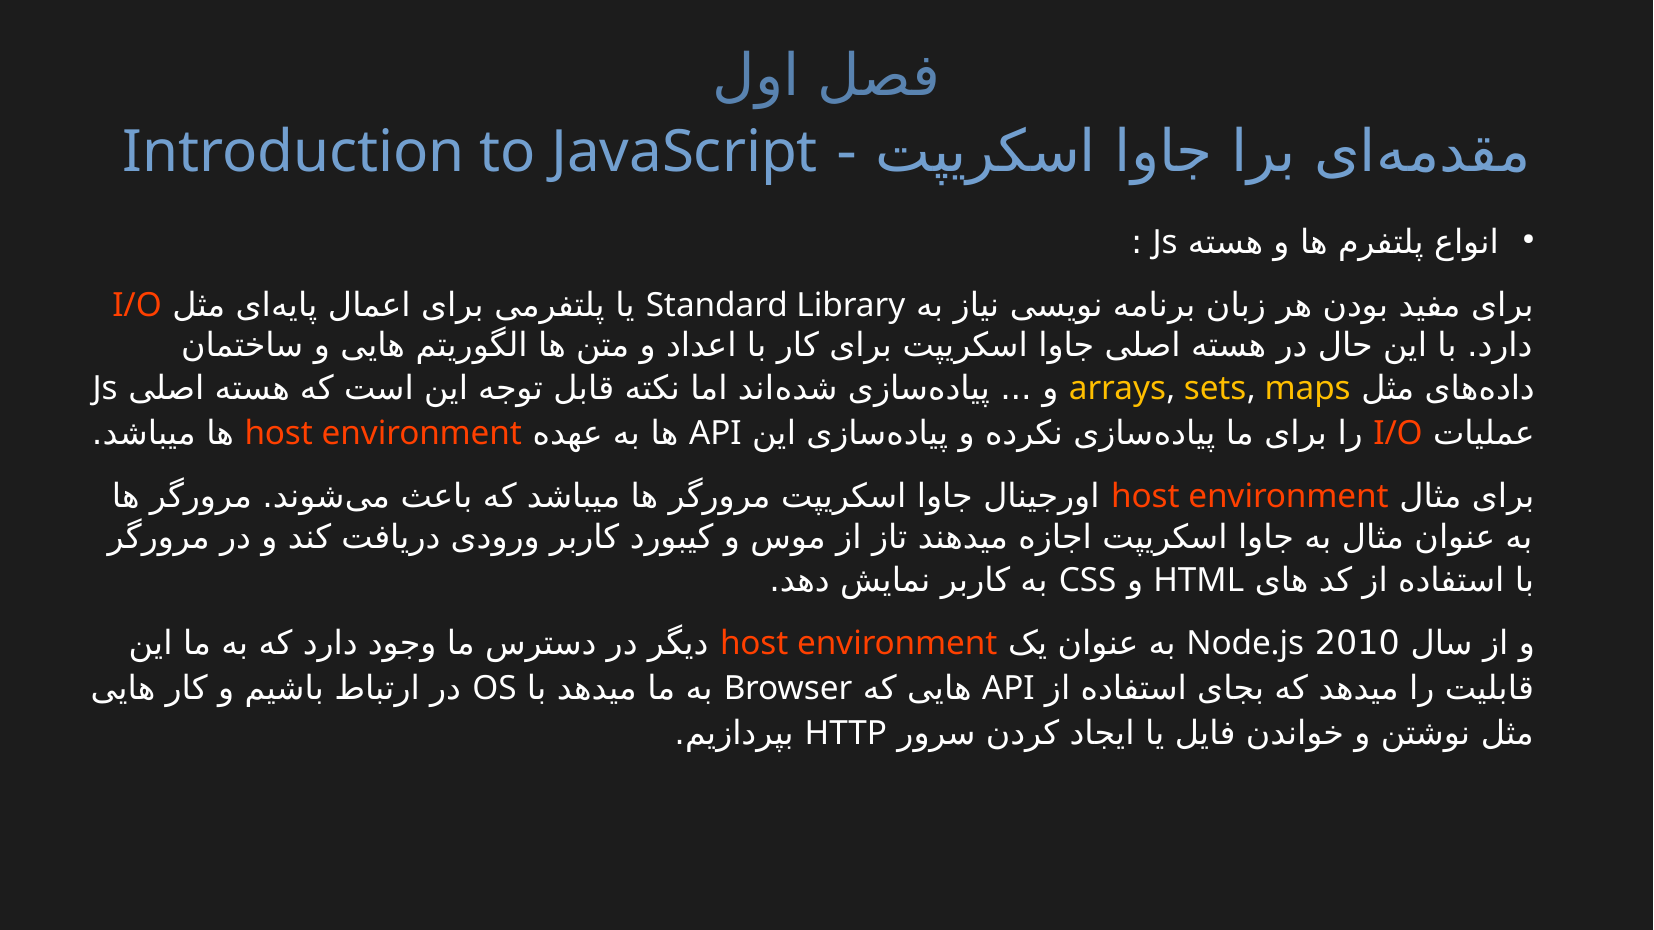

# فصل اول مقدمه‌ای برا جاوا اسکریپت - Introduction to JavaScript
انواع پلتفرم ها و هسته Js :
برای مفید بودن هر زبان برنامه نویسی نیاز به Standard Library یا پلتفرمی برای اعمال پایه‌ای مثل I/O دارد. با این حال در هسته اصلی جاوا اسکریپت برای کار با اعداد و متن ها الگوریتم هایی و ساختمان داده‌های مثل arrays, sets, maps و ... پیاده‌سازی شده‌اند اما نکته قابل توجه این است که هسته اصلی Js عملیات I/O را برای ما پیاده‌سازی نکرده و پیاده‌سازی این API ها به عهده host environment ها میباشد.
برای مثال host environment اورجینال جاوا اسکریپت مرورگر ها میباشد که باعث می‌شوند. مرورگر ها به عنوان مثال به جاوا اسکریپت اجازه میدهند تاز از موس و کیبورد کاربر ورودی دریافت کند و در مرورگر با استفاده از کد های HTML و CSS به کاربر نمایش دهد.
و از سال 2010 Node.js به عنوان یک host environment دیگر در دسترس ما وجود دارد که به ما این قابلیت را میدهد که بجای استفاده از API هایی که Browser به ما میدهد با OS در ارتباط باشیم و کار هایی مثل نوشتن و خواندن فایل یا ایجاد کردن سرور HTTP بپردازیم.